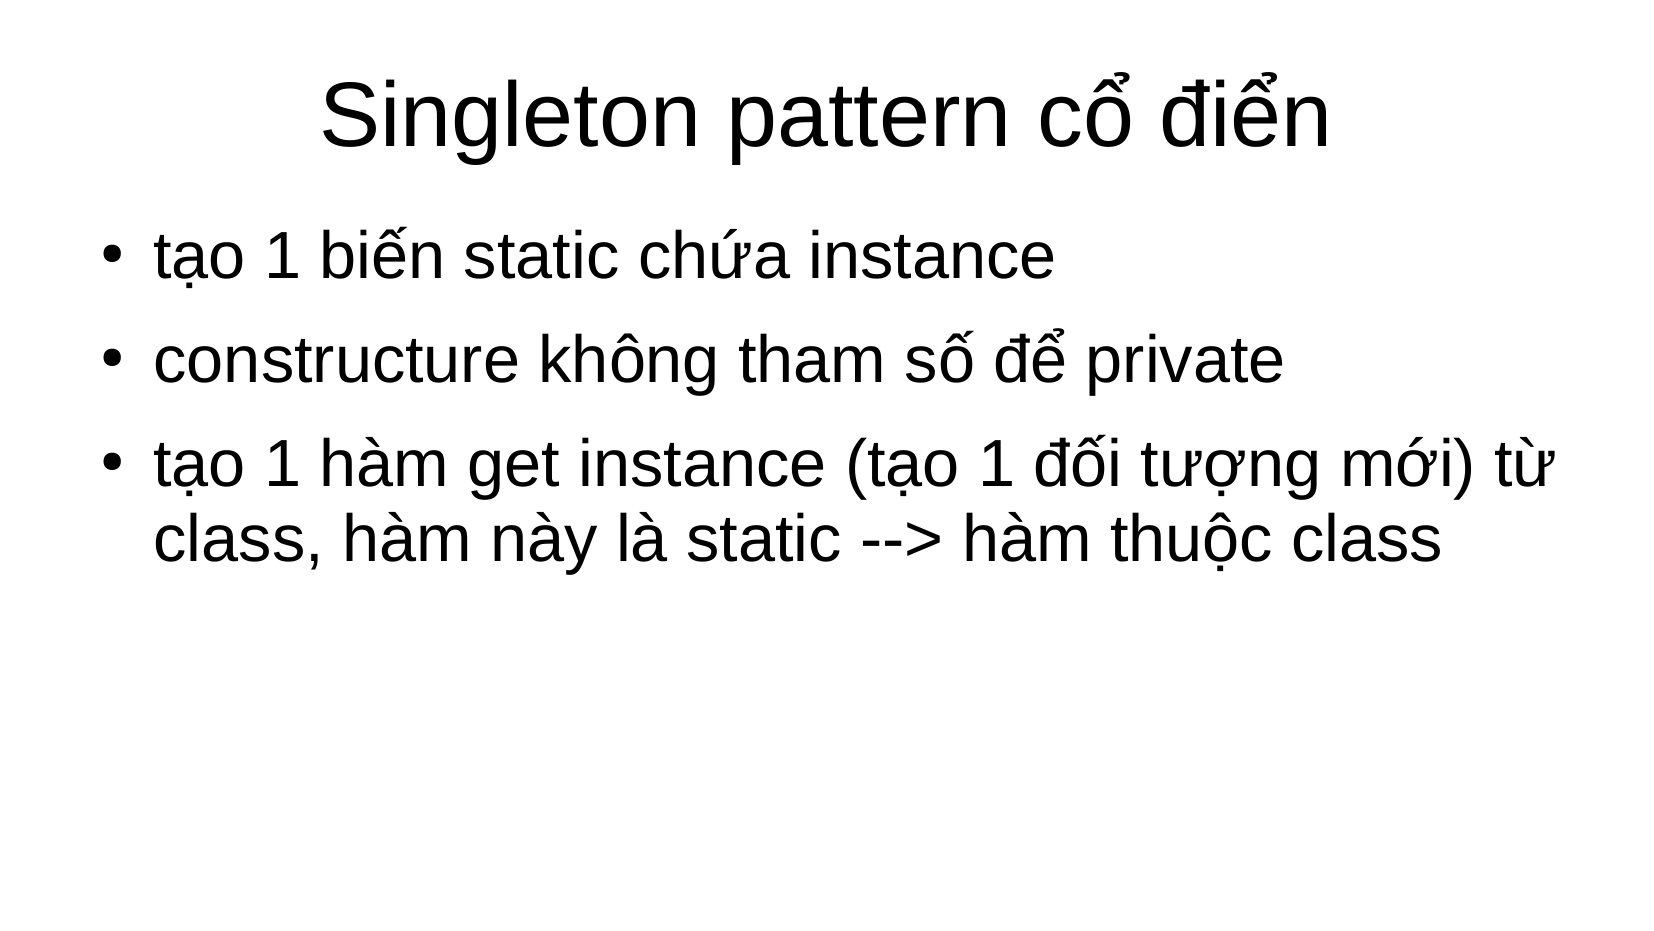

# Singleton pattern cổ điển
tạo 1 biến static chứa instance
constructure không tham số để private
tạo 1 hàm get instance (tạo 1 đối tượng mới) từ class, hàm này là static --> hàm thuộc class